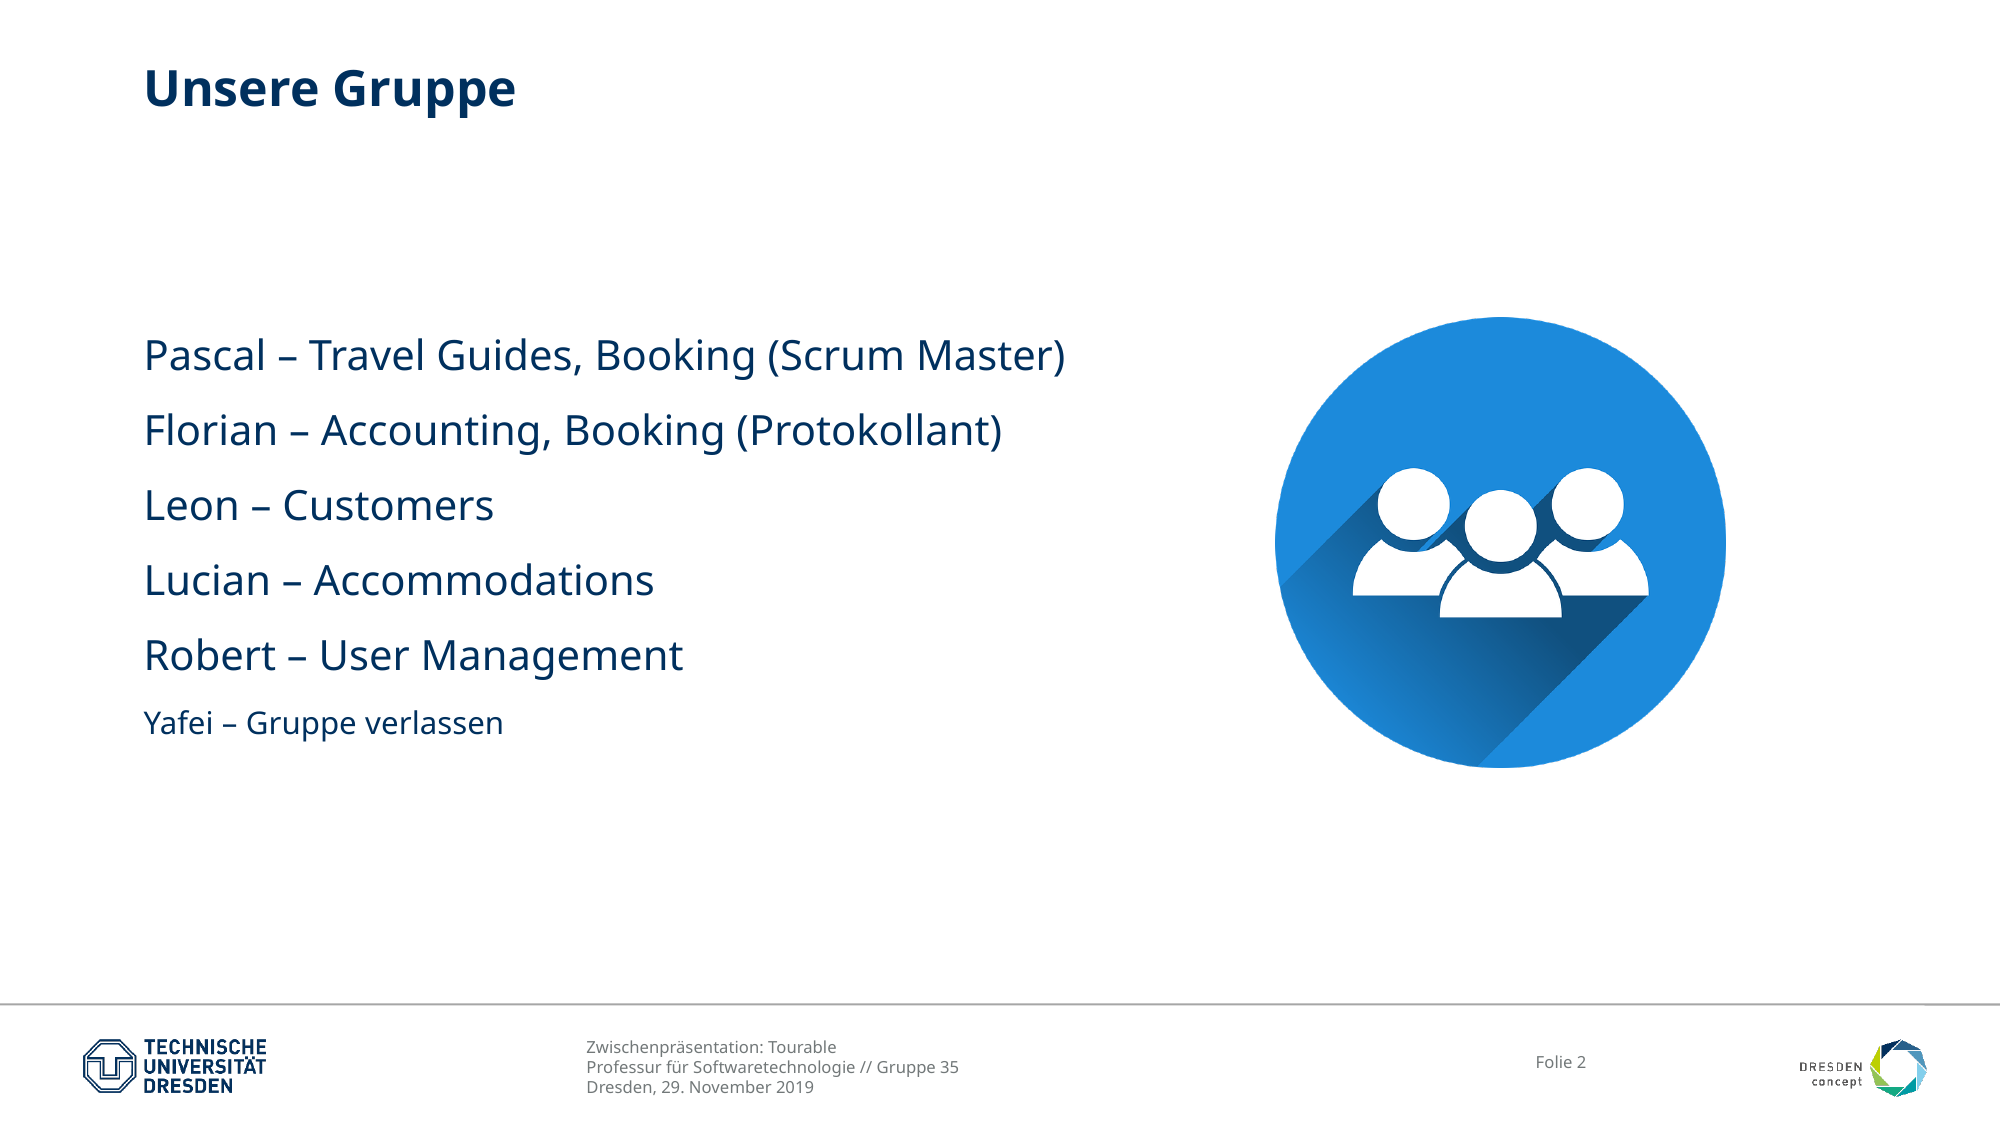

# Unsere Gruppe
Pascal – Travel Guides, Booking (Scrum Master)
Florian – Accounting, Booking (Protokollant)
Leon – Customers
Lucian – Accommodations
Robert – User Management
Yafei – Gruppe verlassen